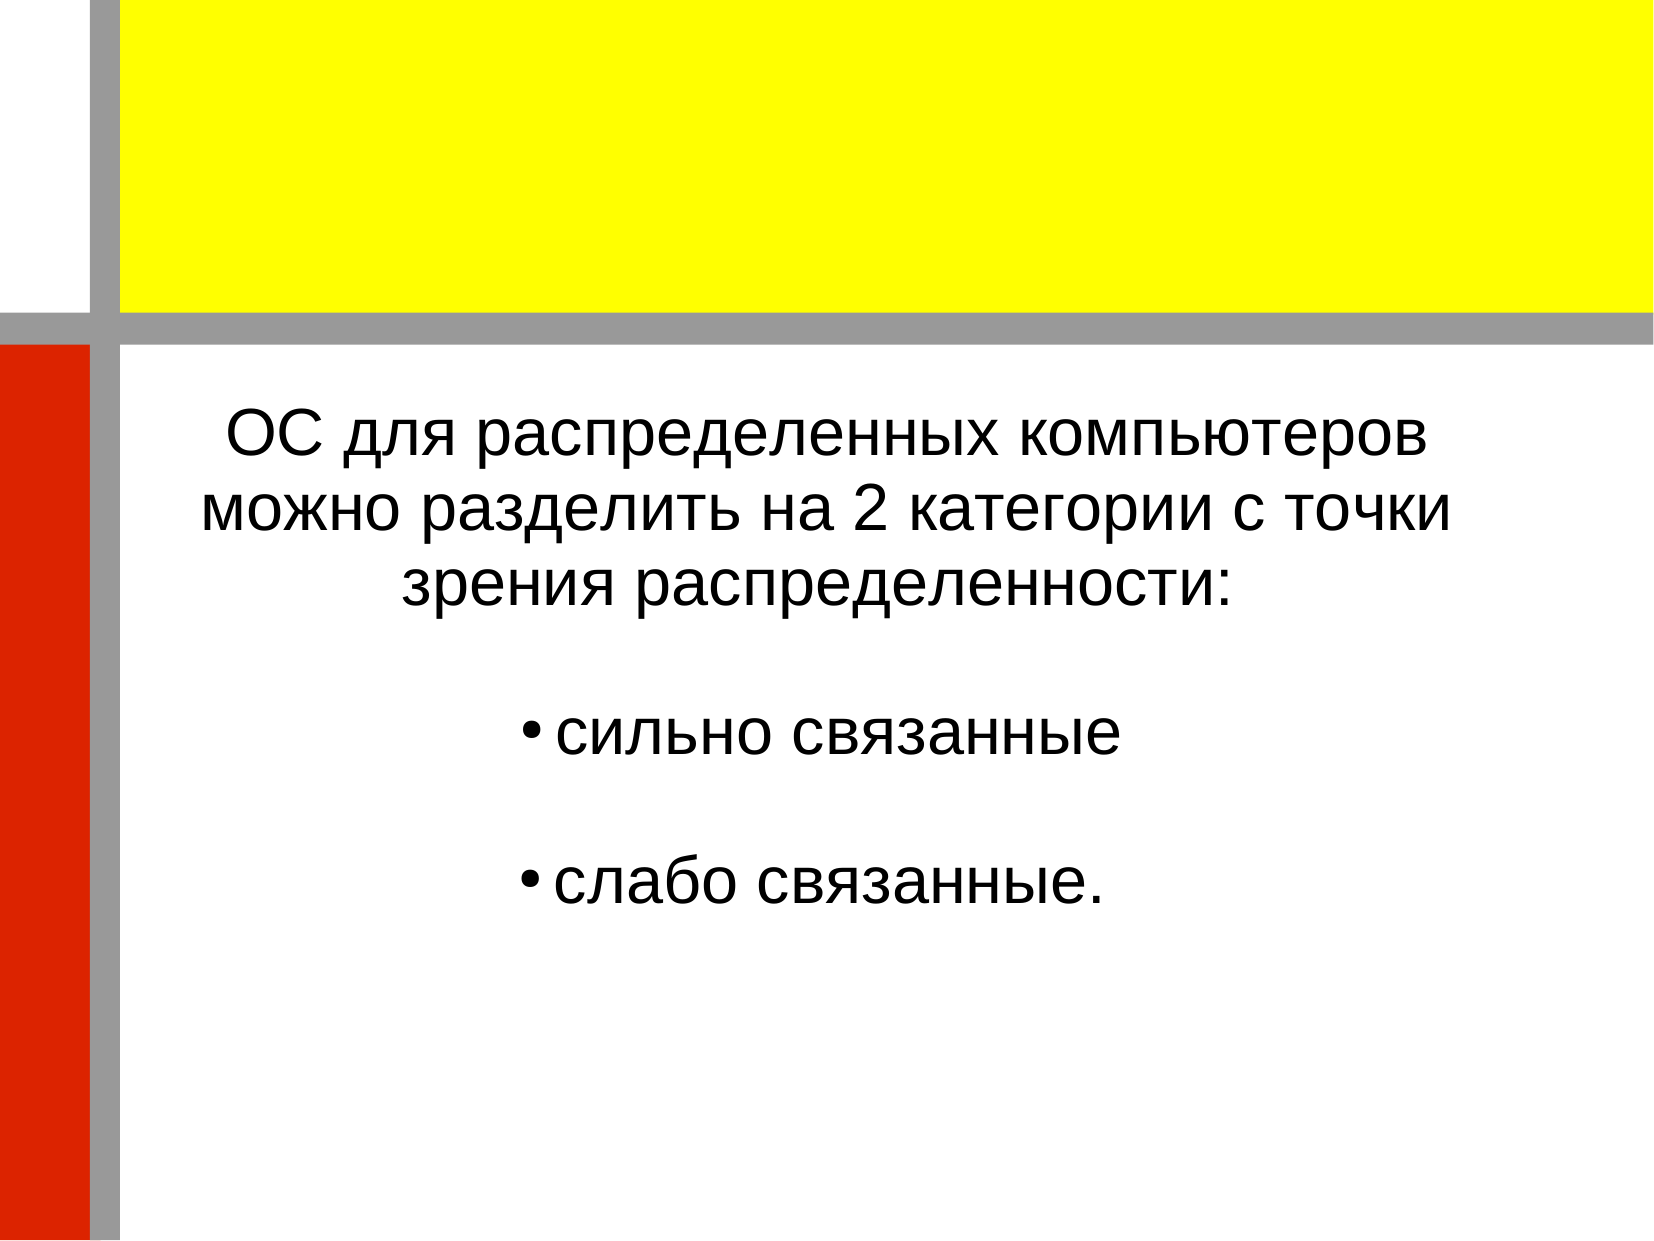

# ОС для распределенных компьютеров можно разделить на 2 категории с точки зрения распределенности:
сильно связанные
слабо связанные.